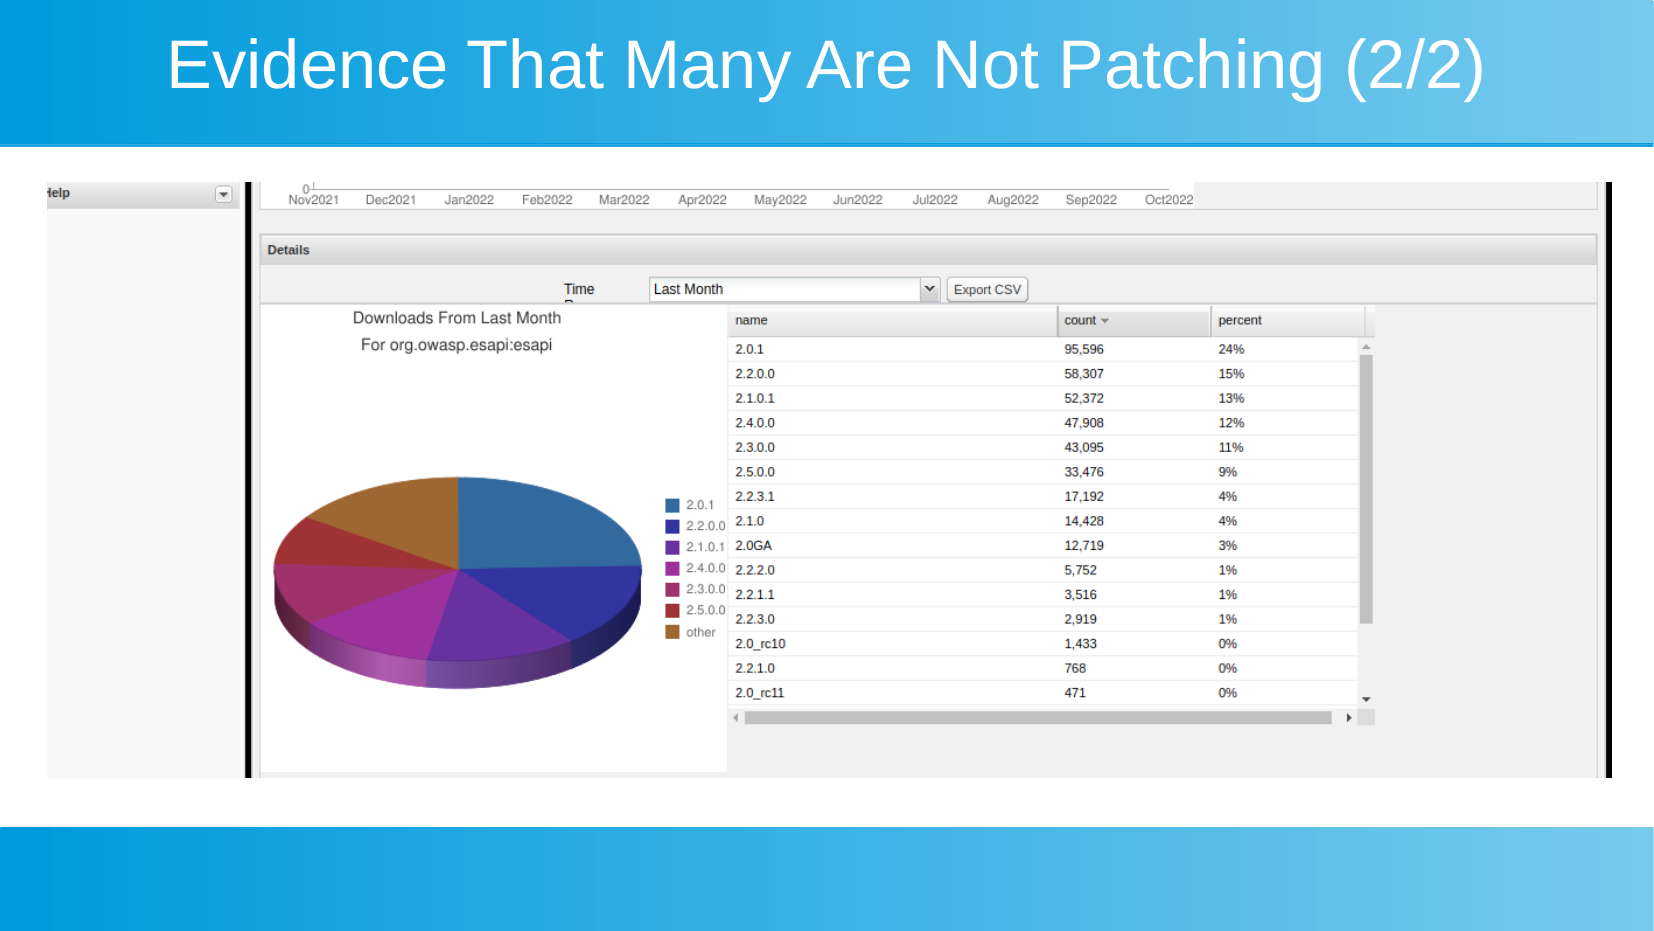

# Evidence That Many Are Not Patching (2/2)